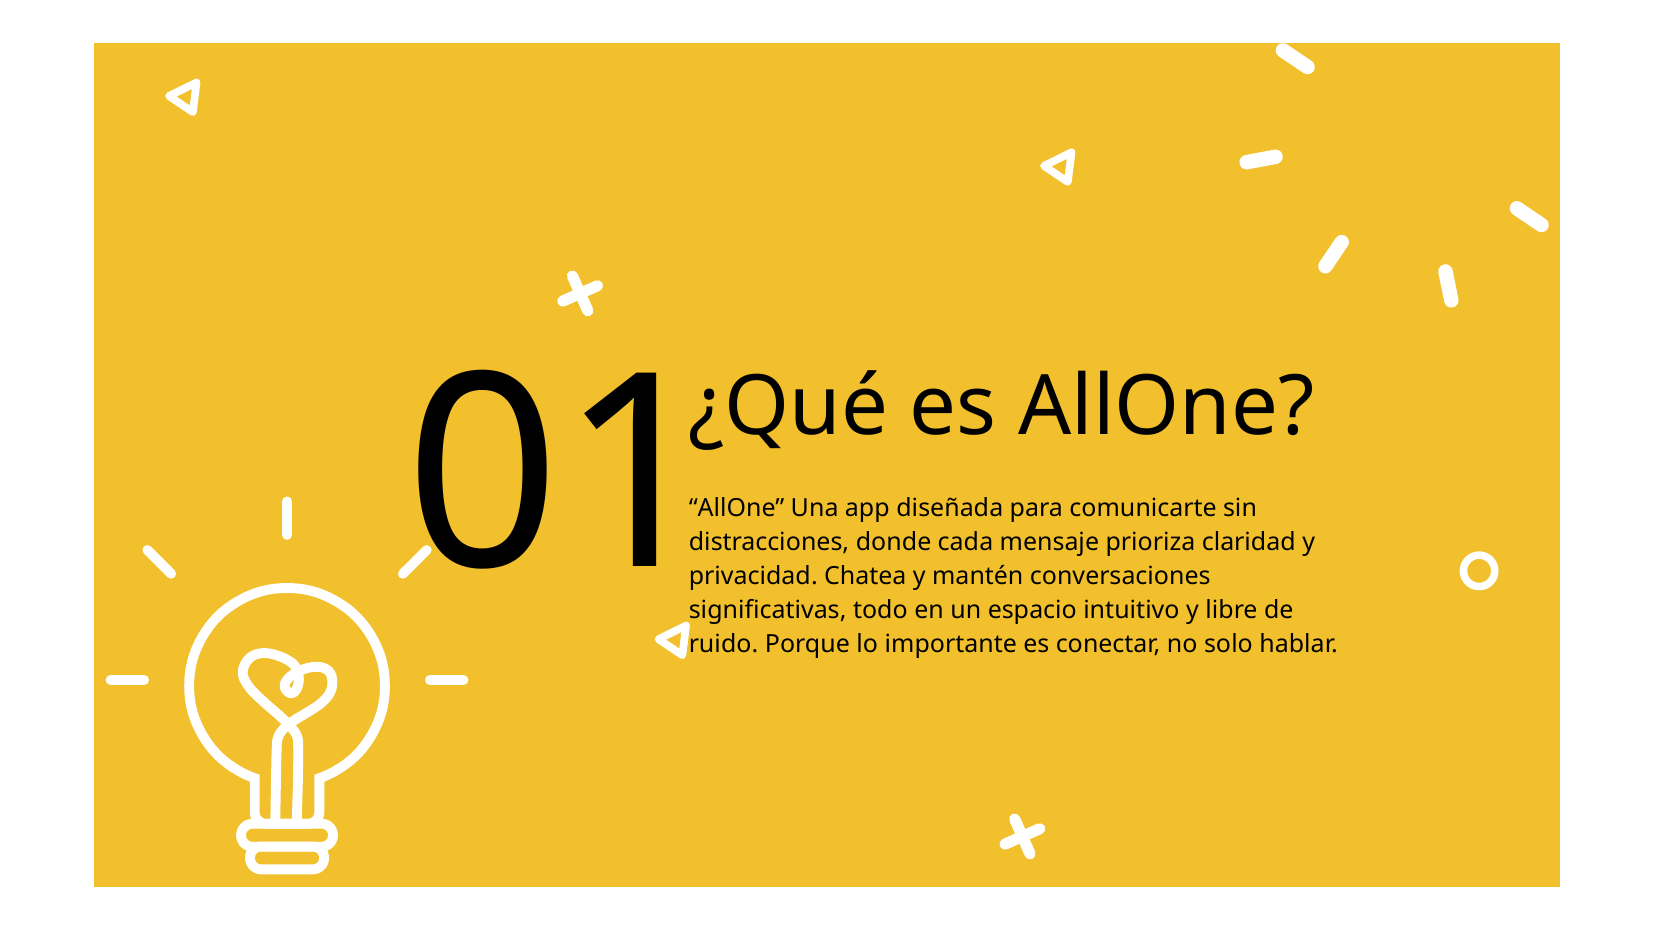

01
# ¿Qué es AllOne?
“AllOne” Una app diseñada para comunicarte sin distracciones, donde cada mensaje prioriza claridad y privacidad. Chatea y mantén conversaciones significativas, todo en un espacio intuitivo y libre de ruido. Porque lo importante es conectar, no solo hablar.